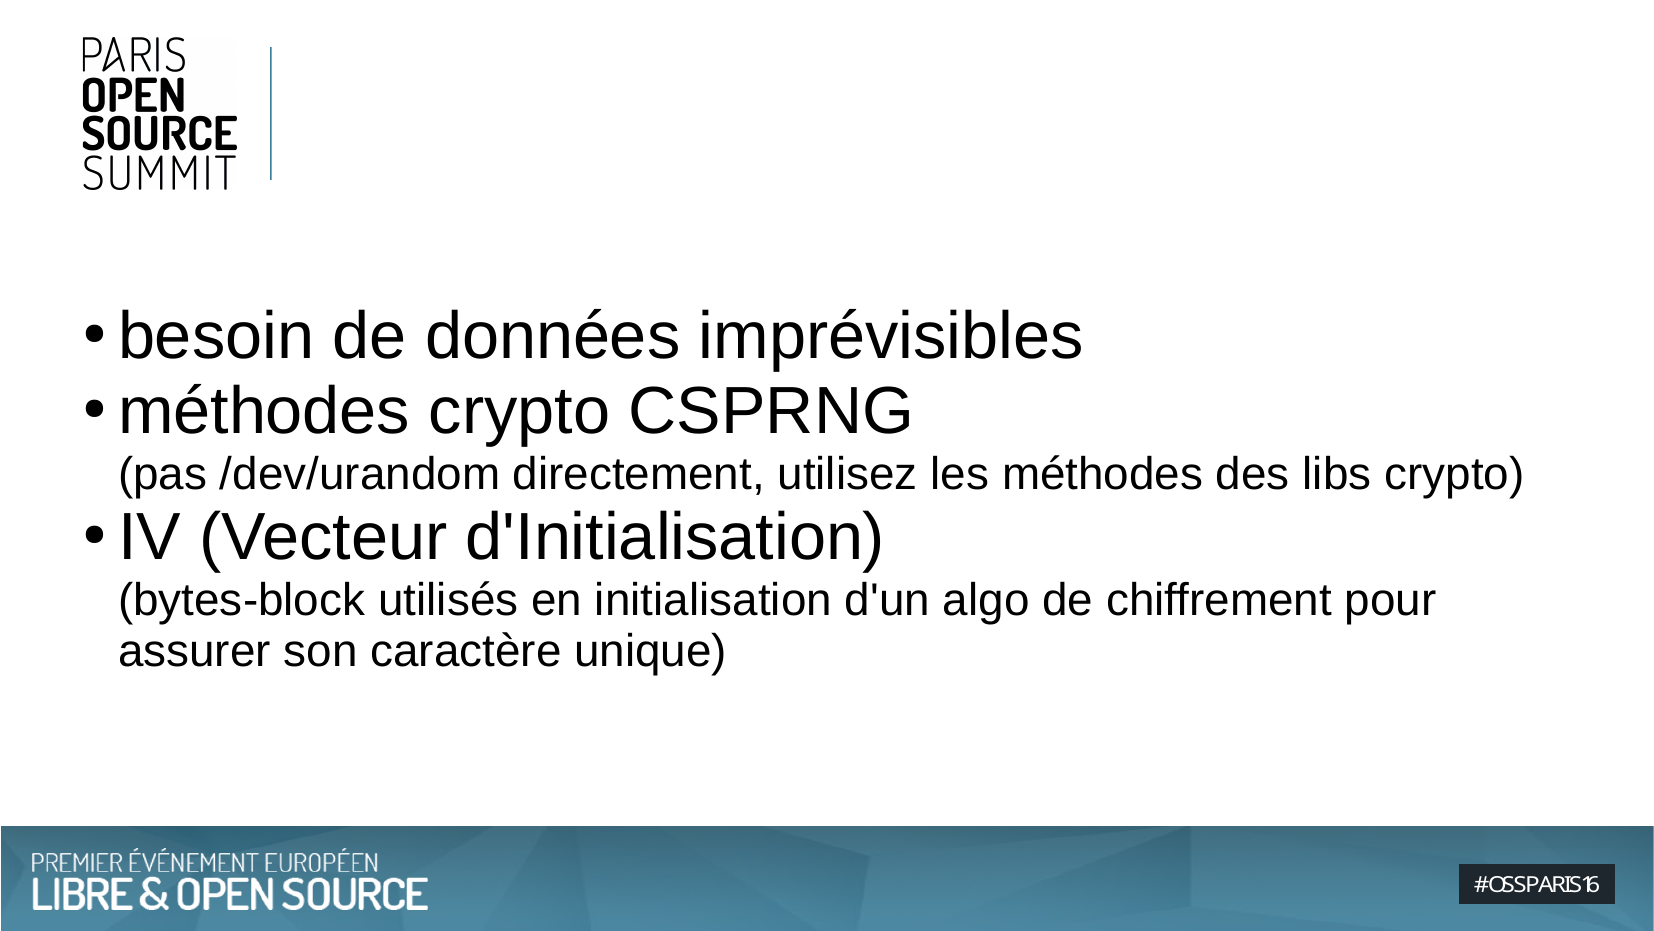

#
besoin de données imprévisibles
méthodes crypto CSPRNG
(pas /dev/urandom directement, utilisez les méthodes des libs crypto)
IV (Vecteur d'Initialisation)
(bytes-block utilisés en initialisation d'un algo de chiffrement pour assurer son caractère unique)